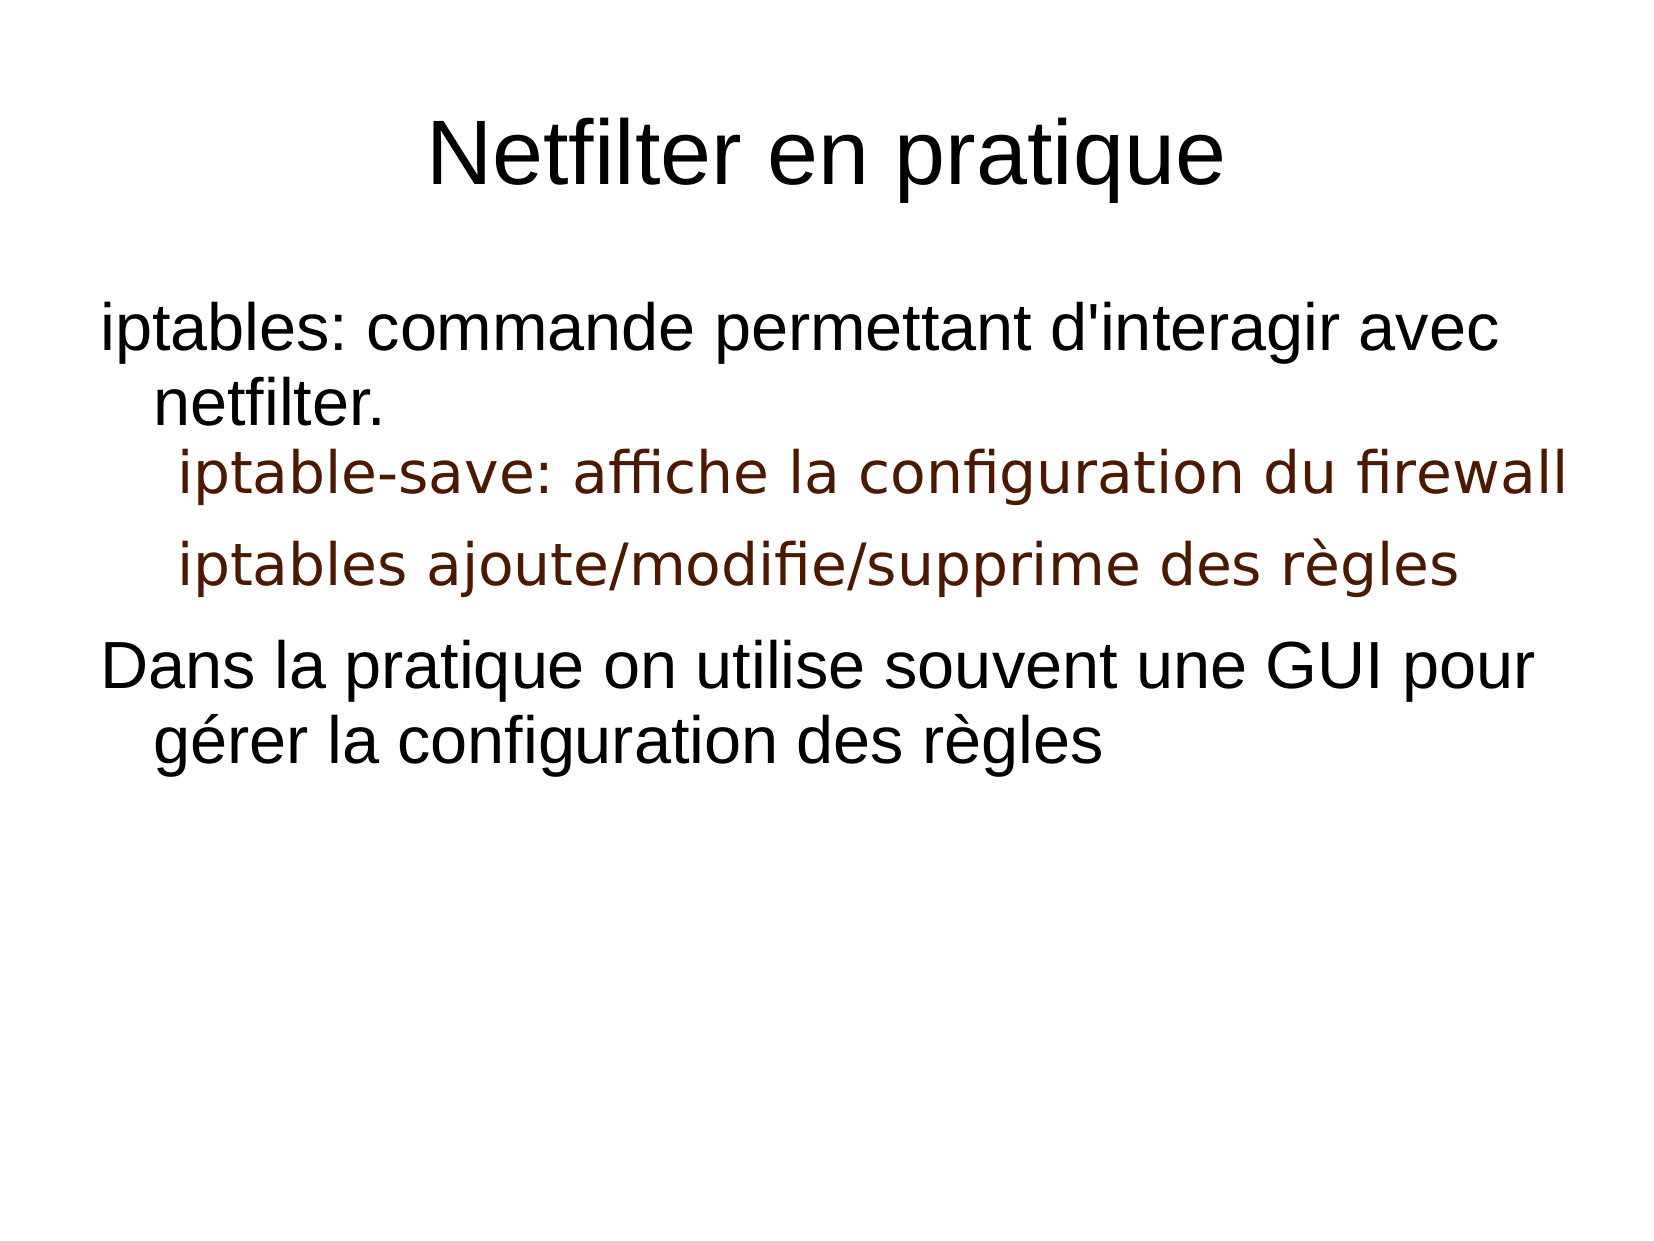

# Netfilter en pratique
iptables: commande permettant d'interagir avec netfilter.
iptable-save: affiche la configuration du firewall
iptables ajoute/modifie/supprime des règles
Dans la pratique on utilise souvent une GUI pour gérer la configuration des règles